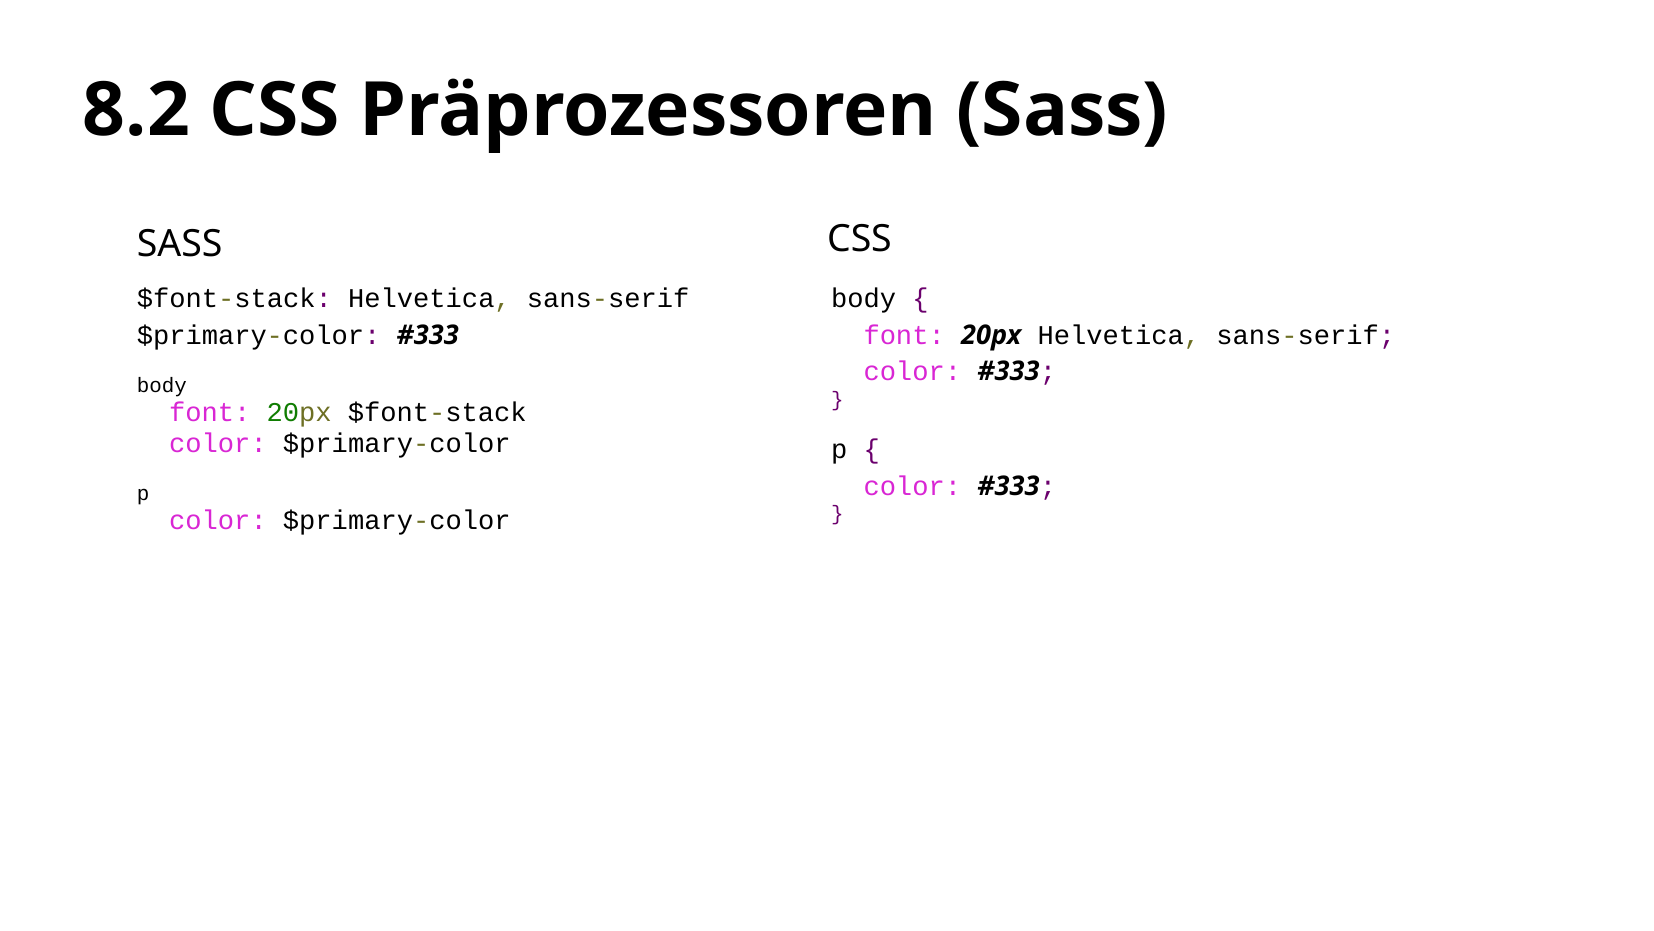

# 8.2 CSS Präprozessoren (Sass)
CSS
SASS
$font-stack: Helvetica, sans-serif
$primary-color: #333
body
  font: 20px $font-stack
  color: $primary-color
p
  color: $primary-color
body {
  font: 20px Helvetica, sans-serif;
  color: #333;
}
p {
  color: #333;
}